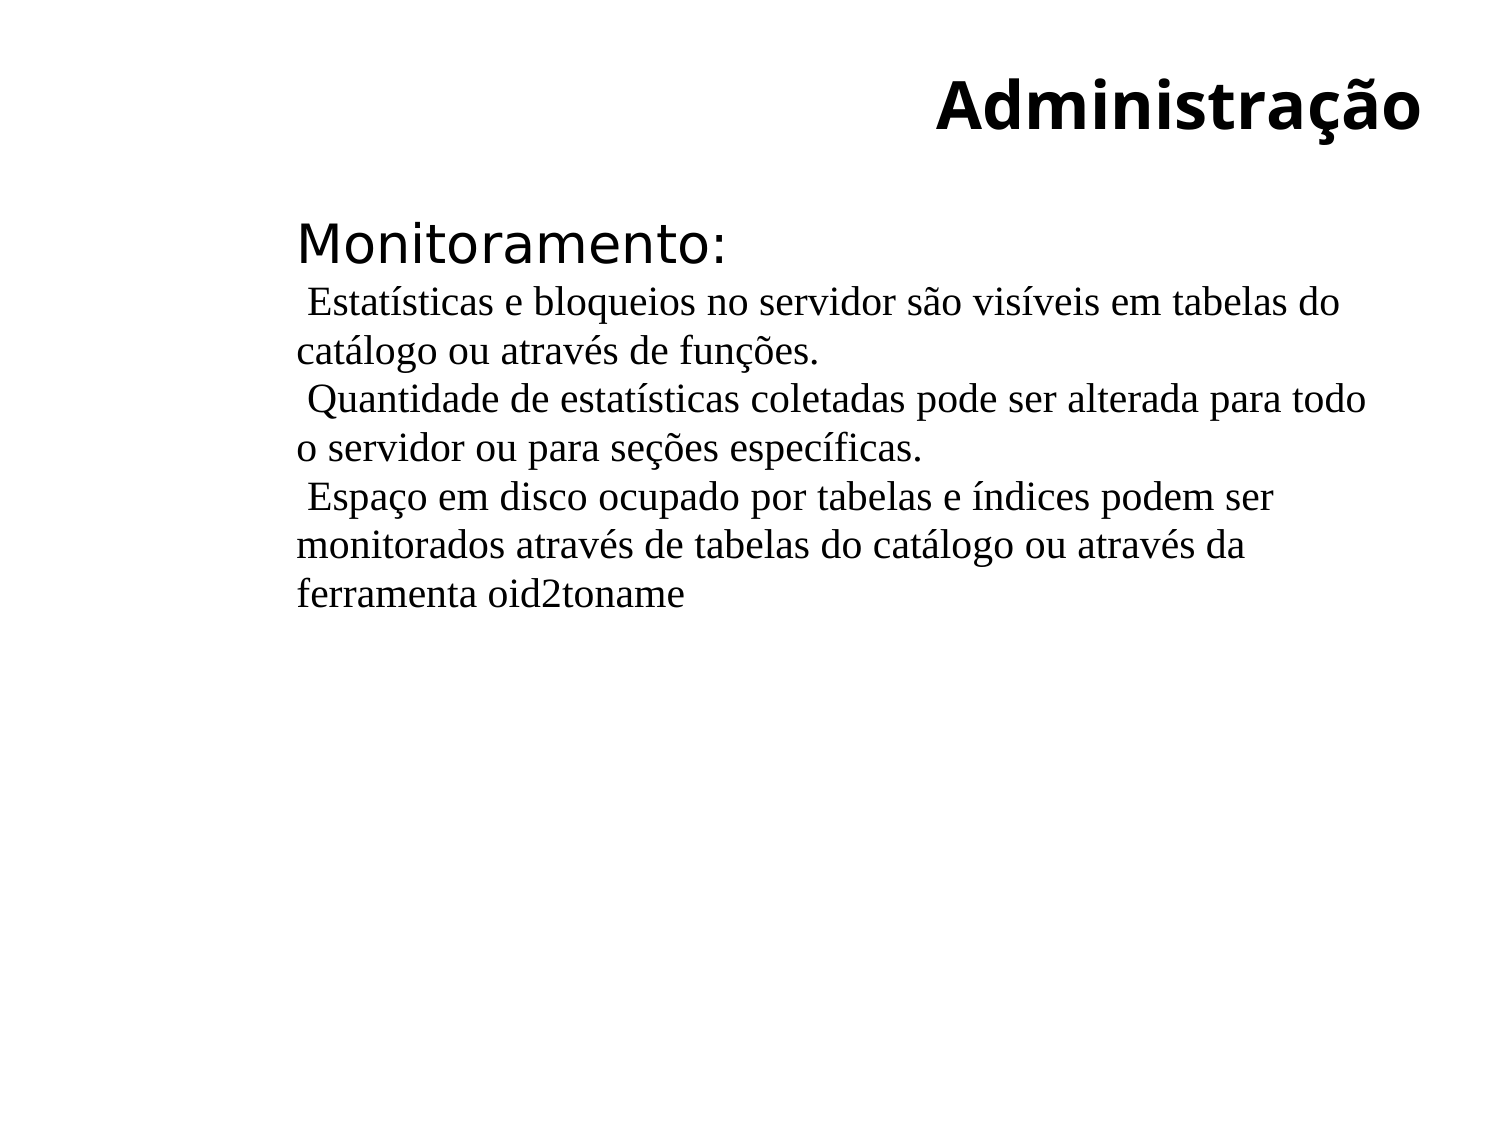

Administração
Monitoramento:
 Estatísticas e bloqueios no servidor são visíveis em tabelas do catálogo ou através de funções.
 Quantidade de estatísticas coletadas pode ser alterada para todo o servidor ou para seções específicas.
 Espaço em disco ocupado por tabelas e índices podem ser monitorados através de tabelas do catálogo ou através da ferramenta oid2toname